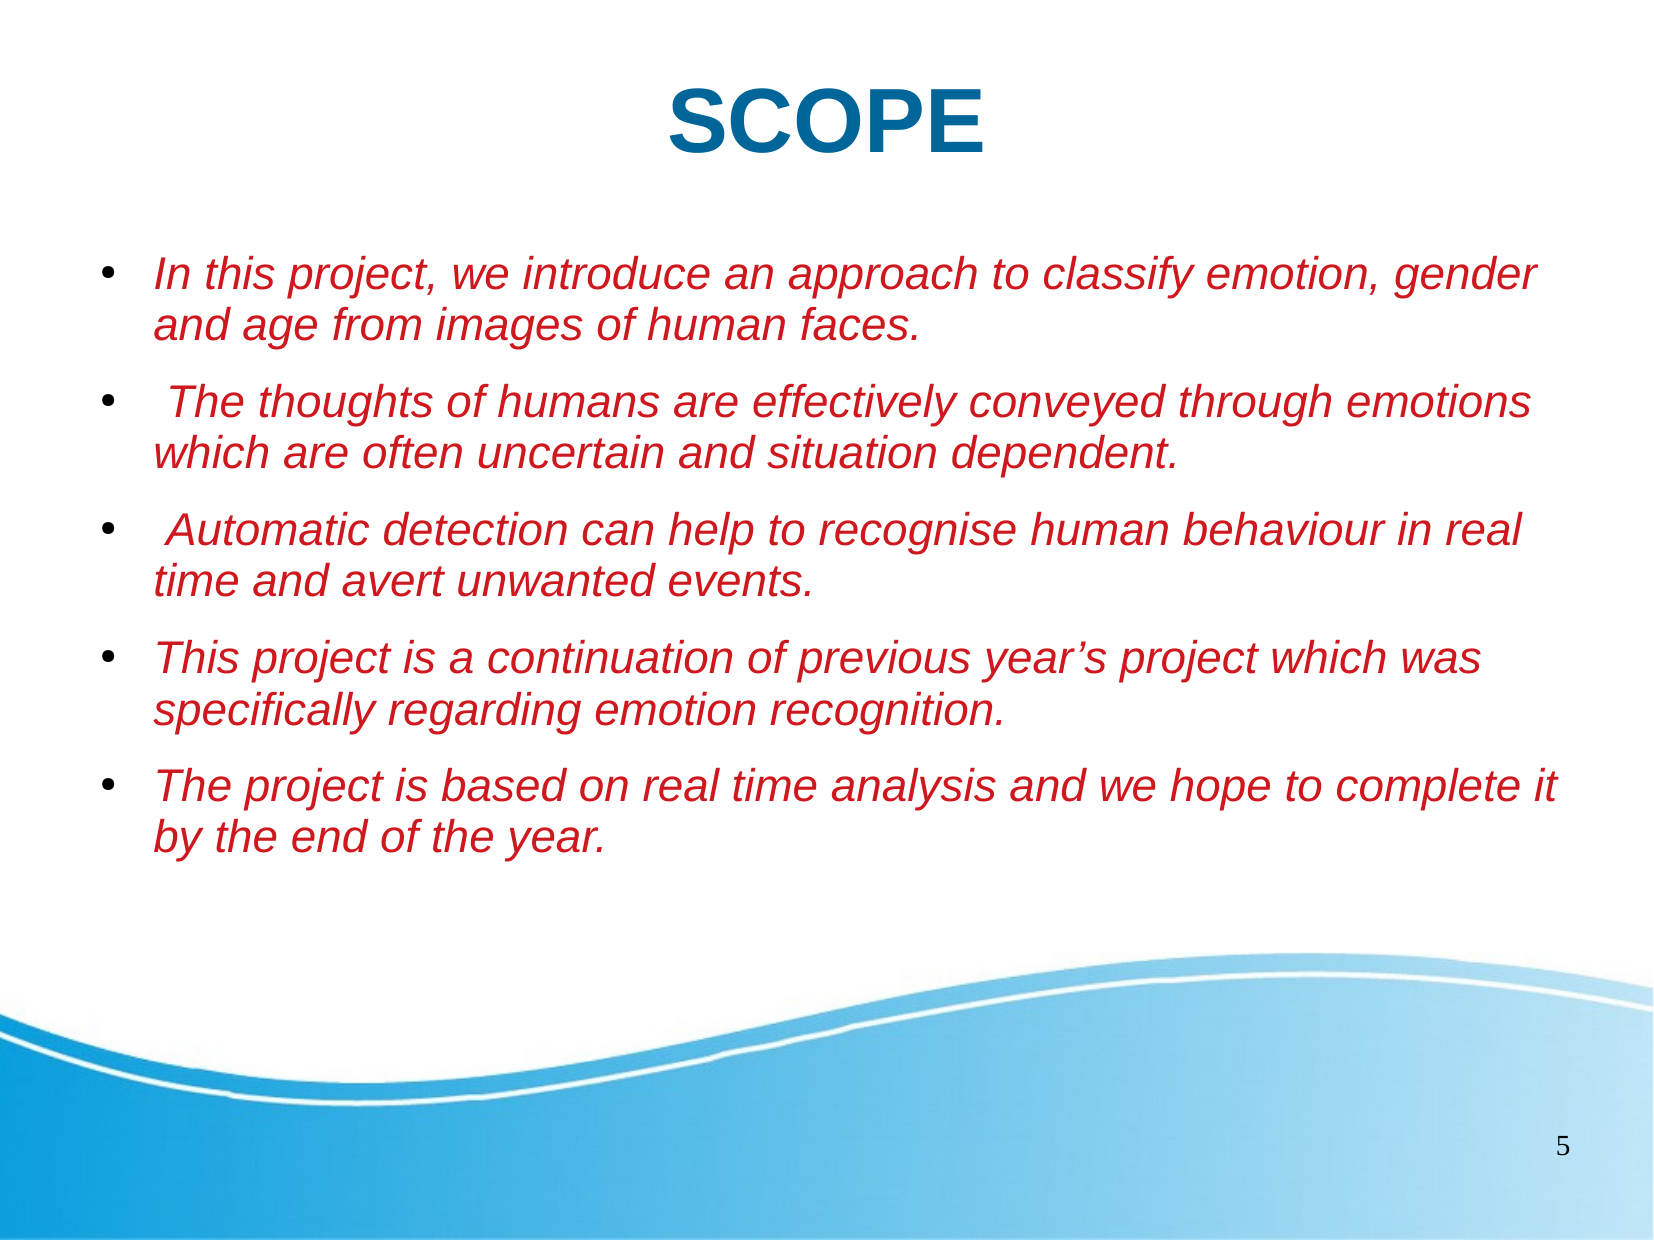

# SCOPE
In this project, we introduce an approach to classify emotion, gender and age from images of human faces.
 The thoughts of humans are effectively conveyed through emotions which are often uncertain and situation dependent.
 Automatic detection can help to recognise human behaviour in real time and avert unwanted events.
This project is a continuation of previous year’s project which was specifically regarding emotion recognition.
The project is based on real time analysis and we hope to complete it by the end of the year.
5